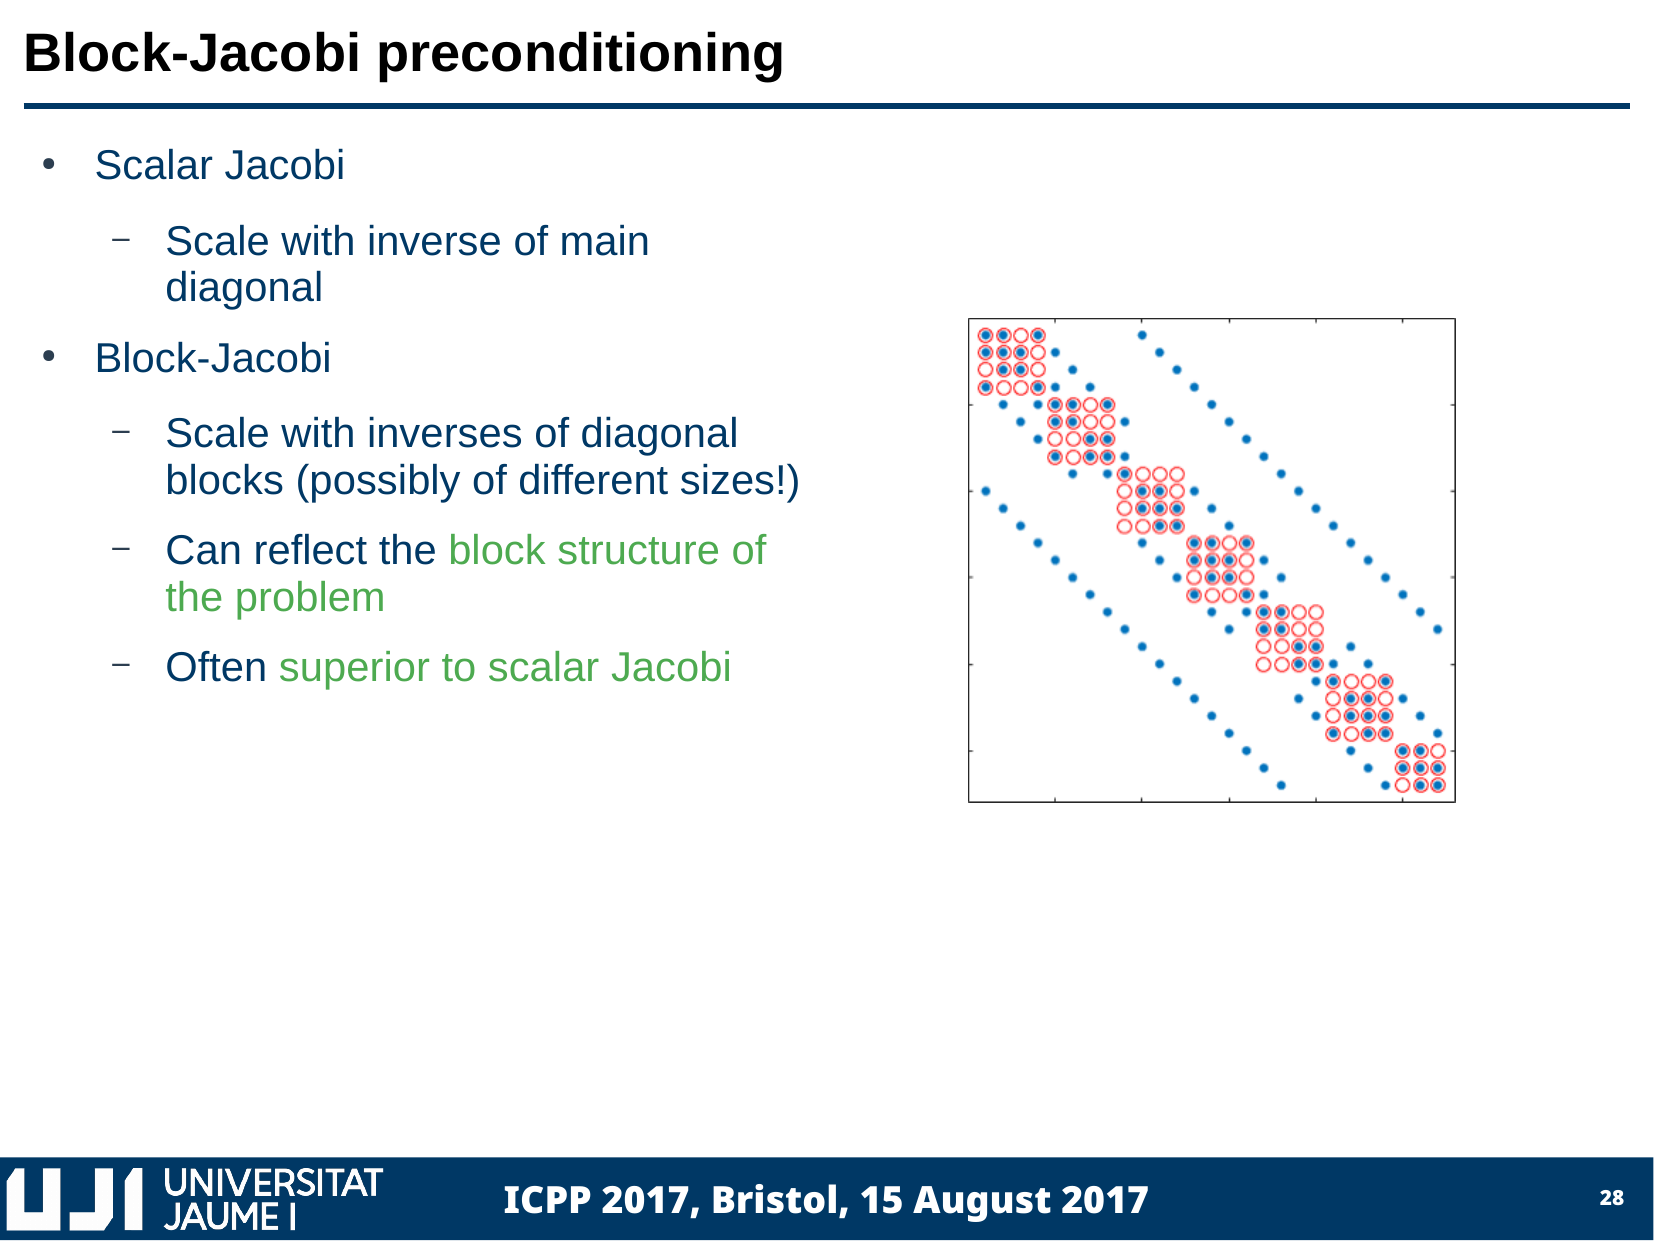

# Block-Jacobi preconditioning
Scalar Jacobi
Scale with inverse of main diagonal
Block-Jacobi
Scale with inverses of diagonal blocks (possibly of different sizes!)
Can reflect the block structure of the problem
Often superior to scalar Jacobi
ICPP 2017, Bristol, 15 August 2017
28